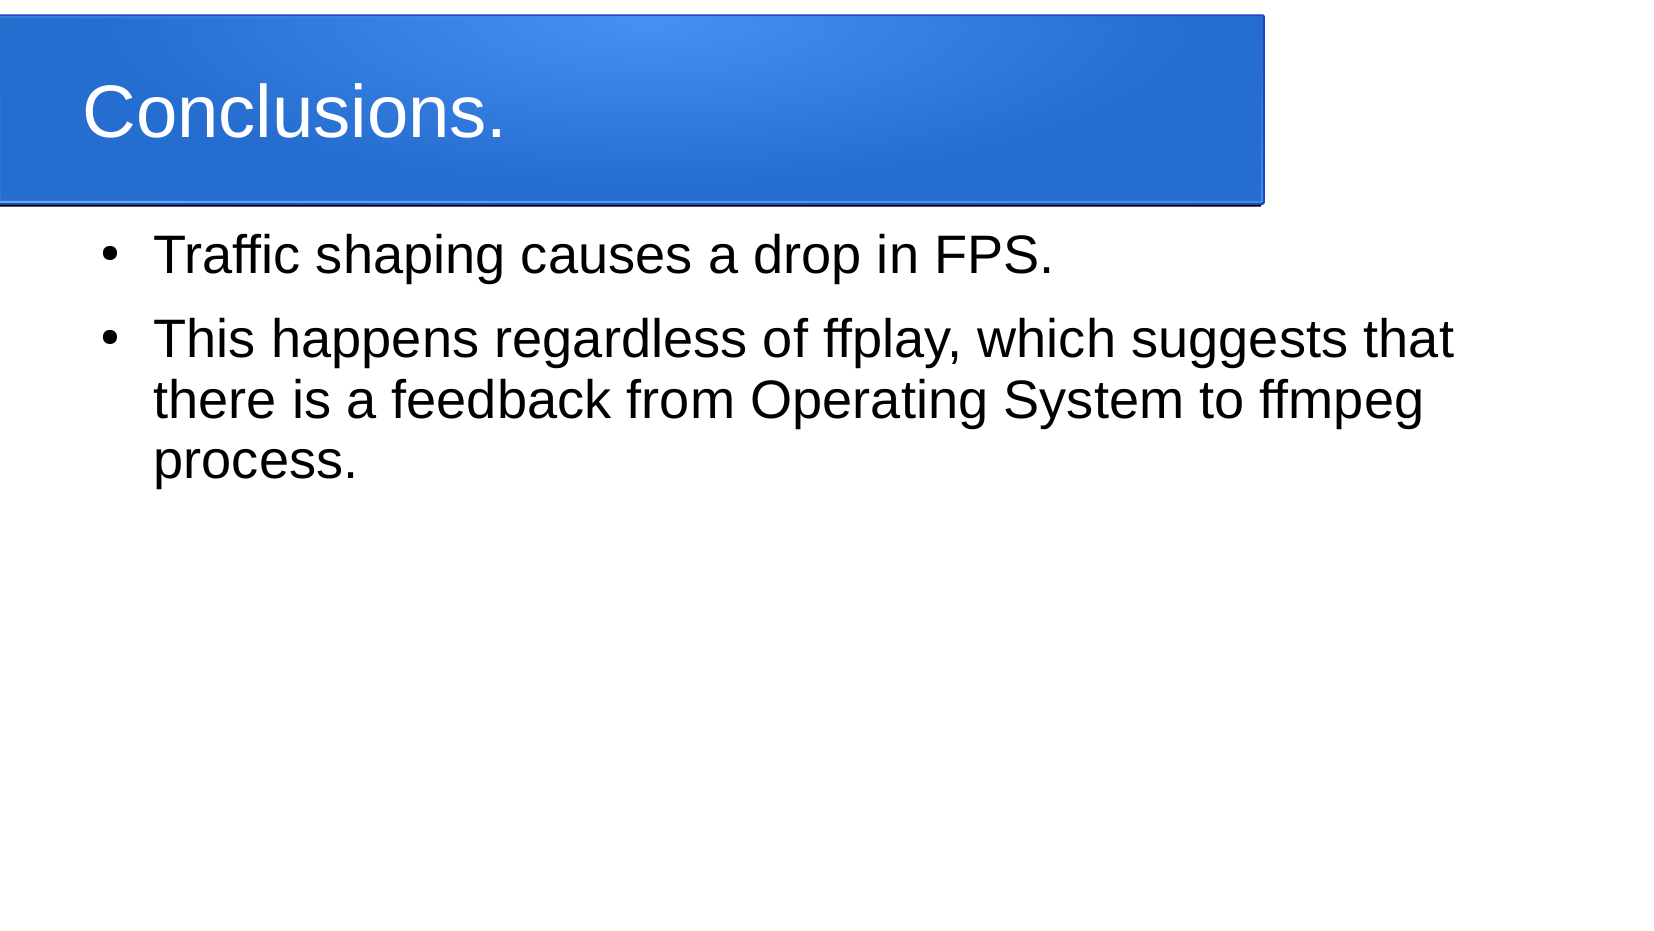

# Conclusions.
Traffic shaping causes a drop in FPS.
This happens regardless of ffplay, which suggests that there is a feedback from Operating System to ffmpeg process.